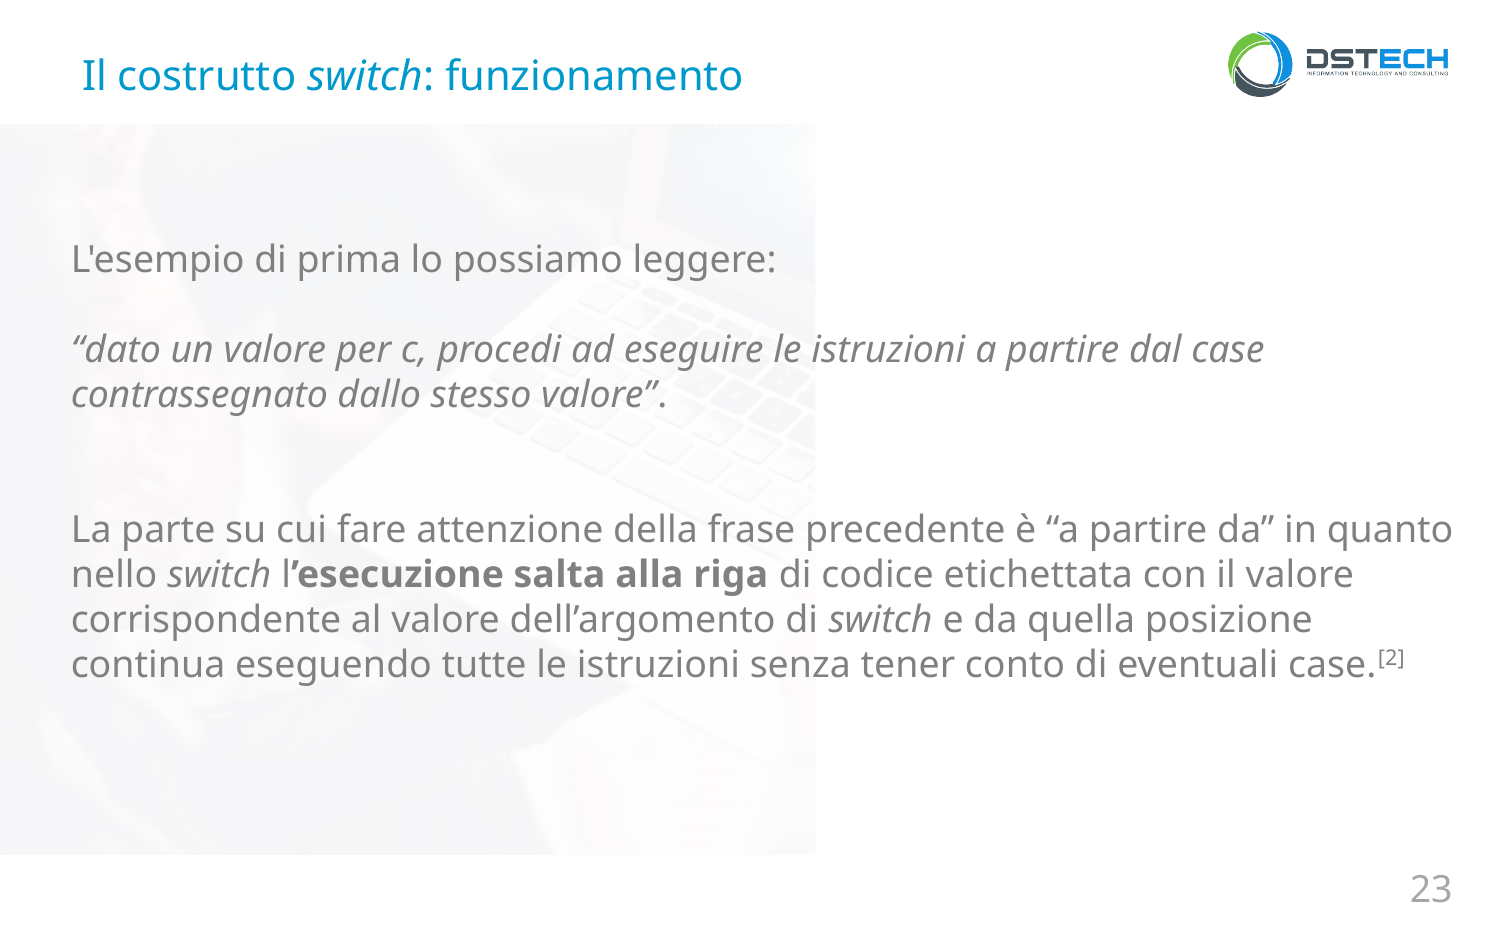

Il costrutto switch: funzionamento
L'esempio di prima lo possiamo leggere:
“dato un valore per c, procedi ad eseguire le istruzioni a partire dal case contrassegnato dallo stesso valore”.
La parte su cui fare attenzione della frase precedente è “a partire da” in quanto nello switch l’esecuzione salta alla riga di codice etichettata con il valore corrispondente al valore dell’argomento di switch e da quella posizione continua eseguendo tutte le istruzioni senza tener conto di eventuali case.[2]
23